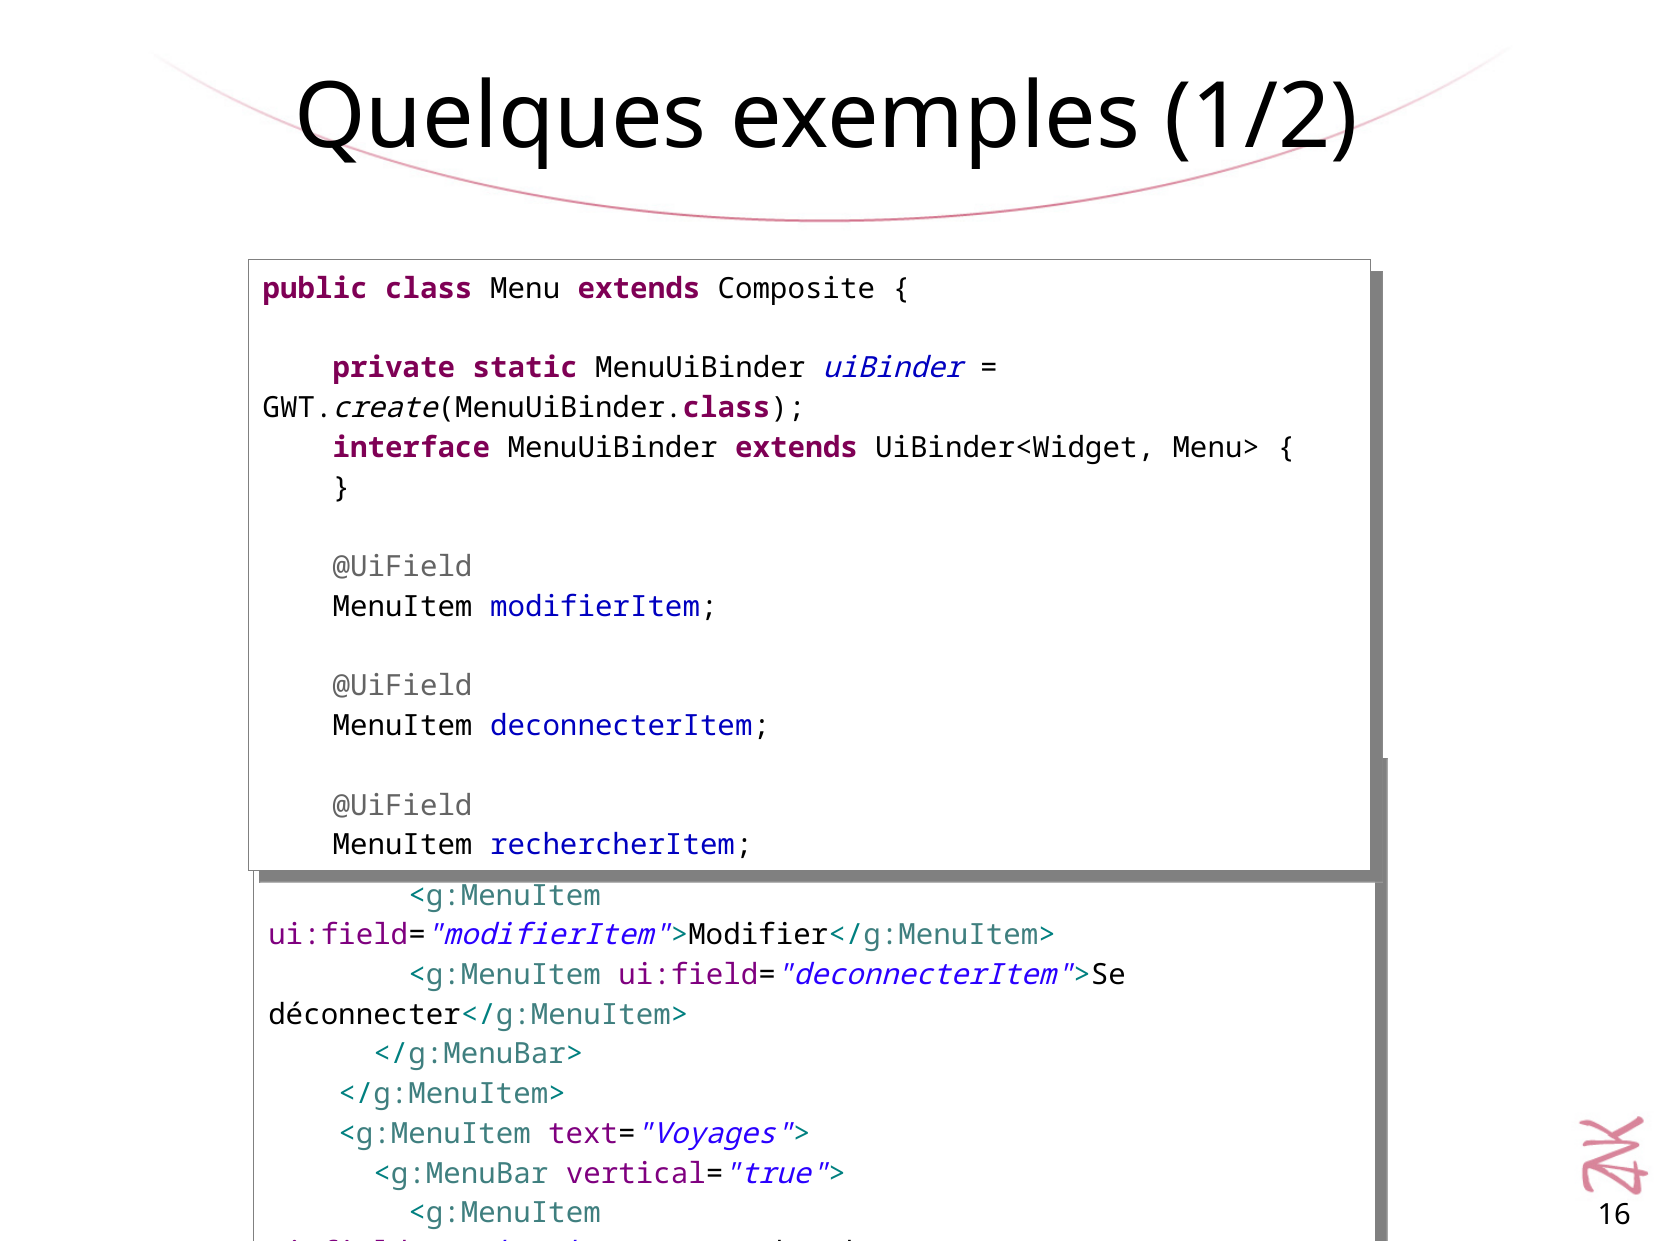

# Quelques exemples (1/2)
public class Menu extends Composite {
 private static MenuUiBinder uiBinder = GWT.create(MenuUiBinder.class);
 interface MenuUiBinder extends UiBinder<Widget, Menu> {
 }
 @UiField
 MenuItem modifierItem;
 @UiField
 MenuItem deconnecterItem;
 @UiField
 MenuItem rechercherItem;
 <g:MenuBar>
 <g:MenuItem text="Utilisateur">
 <g:MenuBar vertical="true">
 <g:MenuItem ui:field="modifierItem">Modifier</g:MenuItem>
 <g:MenuItem ui:field="deconnecterItem">Se déconnecter</g:MenuItem>
 </g:MenuBar>
 </g:MenuItem>
 <g:MenuItem text="Voyages">
 <g:MenuBar vertical="true">
 <g:MenuItem ui:field="rechercherItem">Rechercher</g:MenuItem>
 </g:MenuBar>
 </g:MenuItem>
 </g:MenuBar>
16